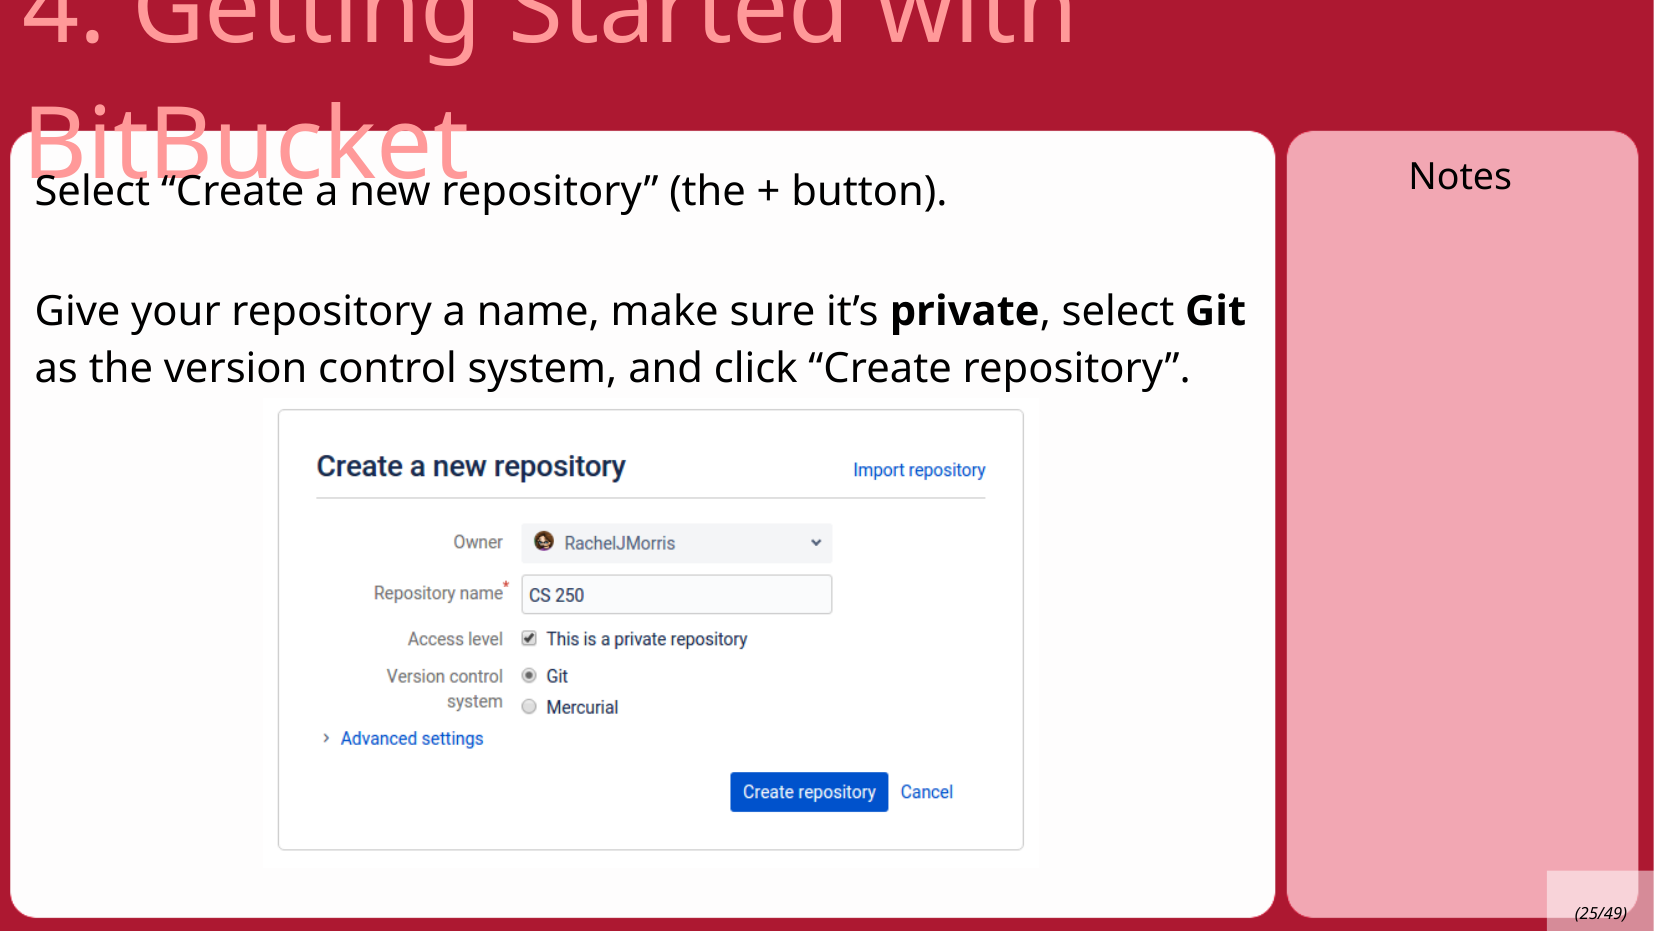

# 4. Getting Started with BitBucket
Notes
Select “Create a new repository” (the + button).
Give your repository a name, make sure it’s private, select Git as the version control system, and click “Create repository”.